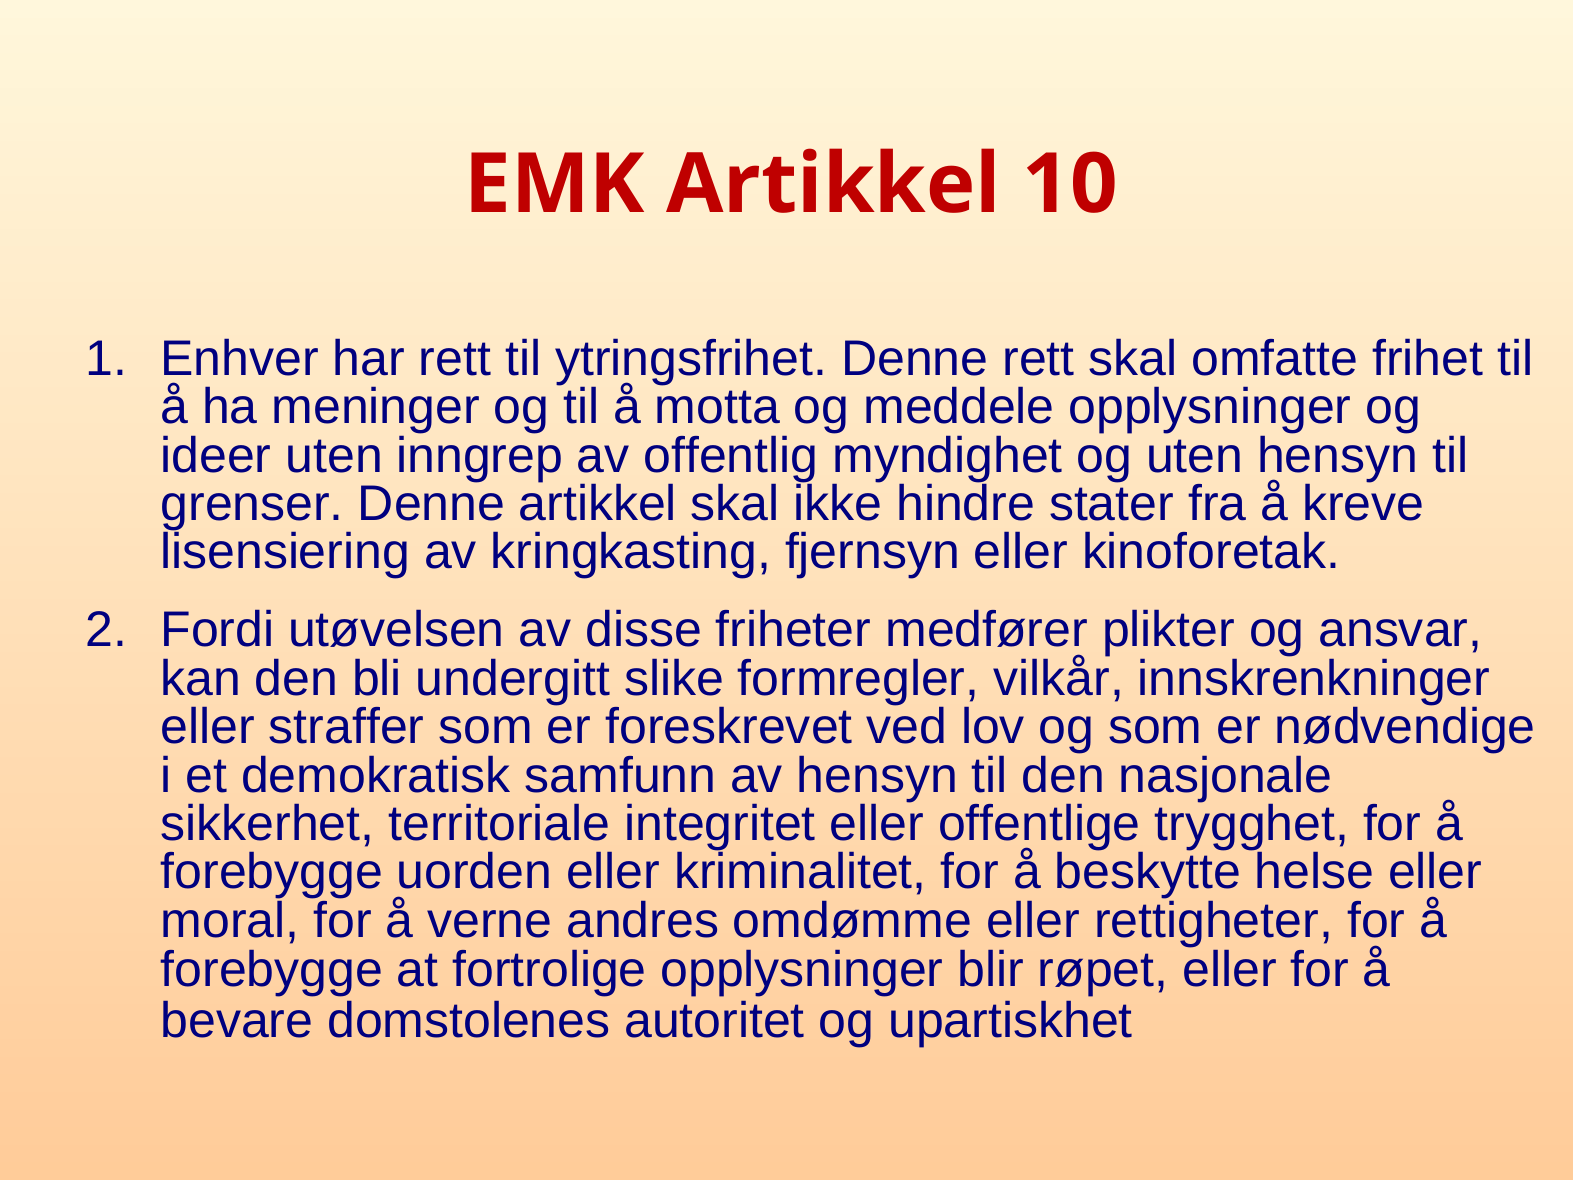

# EMK Artikkel 10
Enhver har rett til ytringsfrihet. Denne rett skal omfatte frihet til å ha meninger og til å motta og meddele opplysninger og ideer uten inngrep av offentlig myndighet og uten hensyn til grenser. Denne artikkel skal ikke hindre stater fra å kreve lisensiering av kringkasting, fjernsyn eller kinoforetak.
Fordi utøvelsen av disse friheter medfører plikter og ansvar, kan den bli undergitt slike formregler, vilkår, innskrenkninger eller straffer som er foreskrevet ved lov og som er nødvendige i et demokratisk samfunn av hensyn til den nasjonale sikkerhet, territoriale integritet eller offentlige trygghet, for å forebygge uorden eller kriminalitet, for å beskytte helse eller moral, for å verne andres omdømme eller rettigheter, for å forebygge at fortrolige opplysninger blir røpet, eller for å bevare domstolenes autoritet og upartiskhet